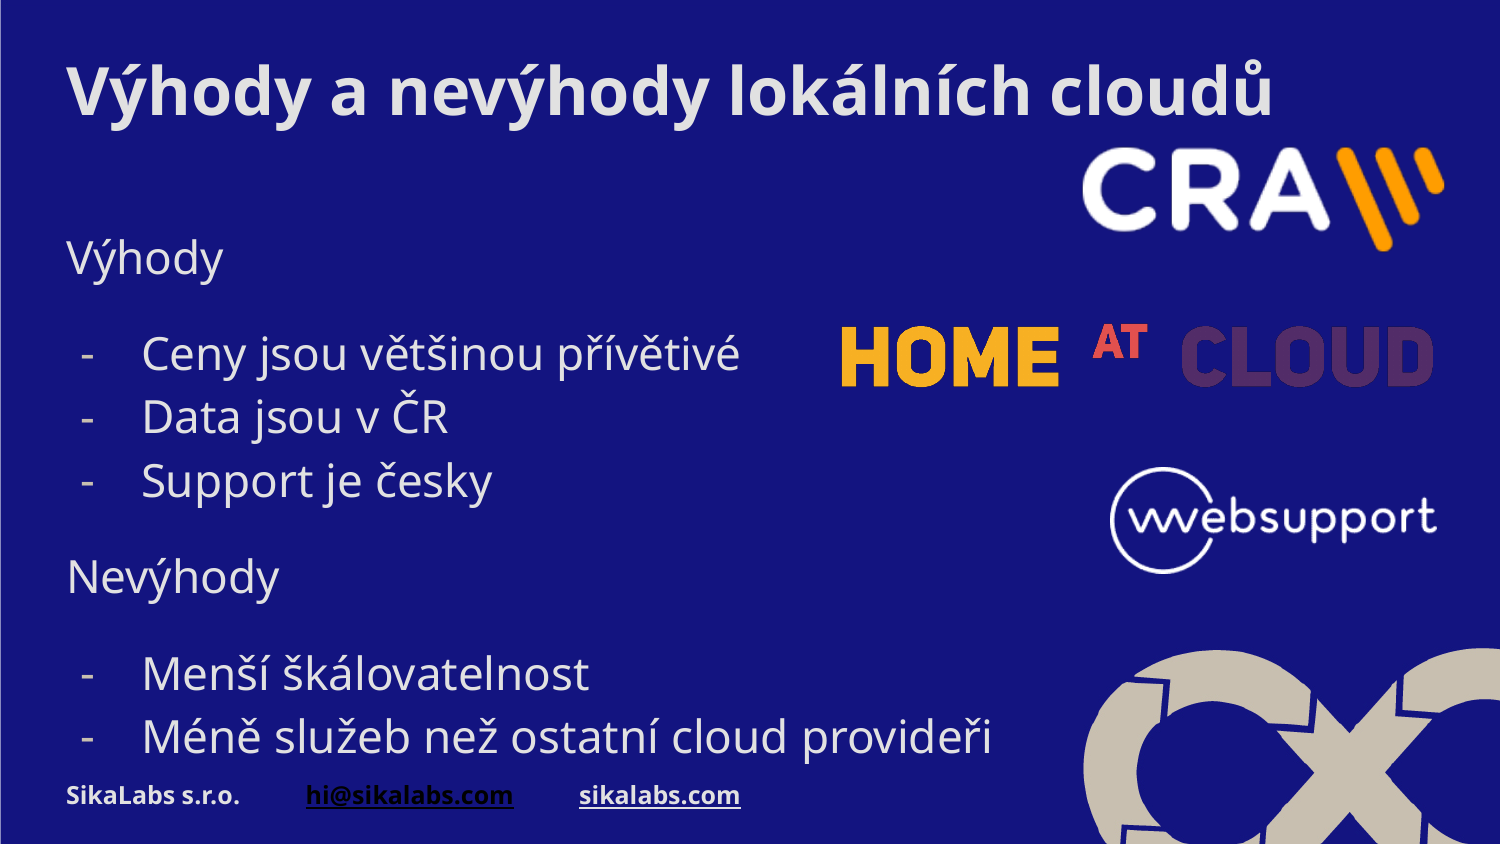

Výhody a nevýhody lokálních cloudů
# Výhody
Ceny jsou většinou přívětivé
Data jsou v ČR
Support je česky
Nevýhody
Menší škálovatelnost
Méně služeb než ostatní cloud provideři